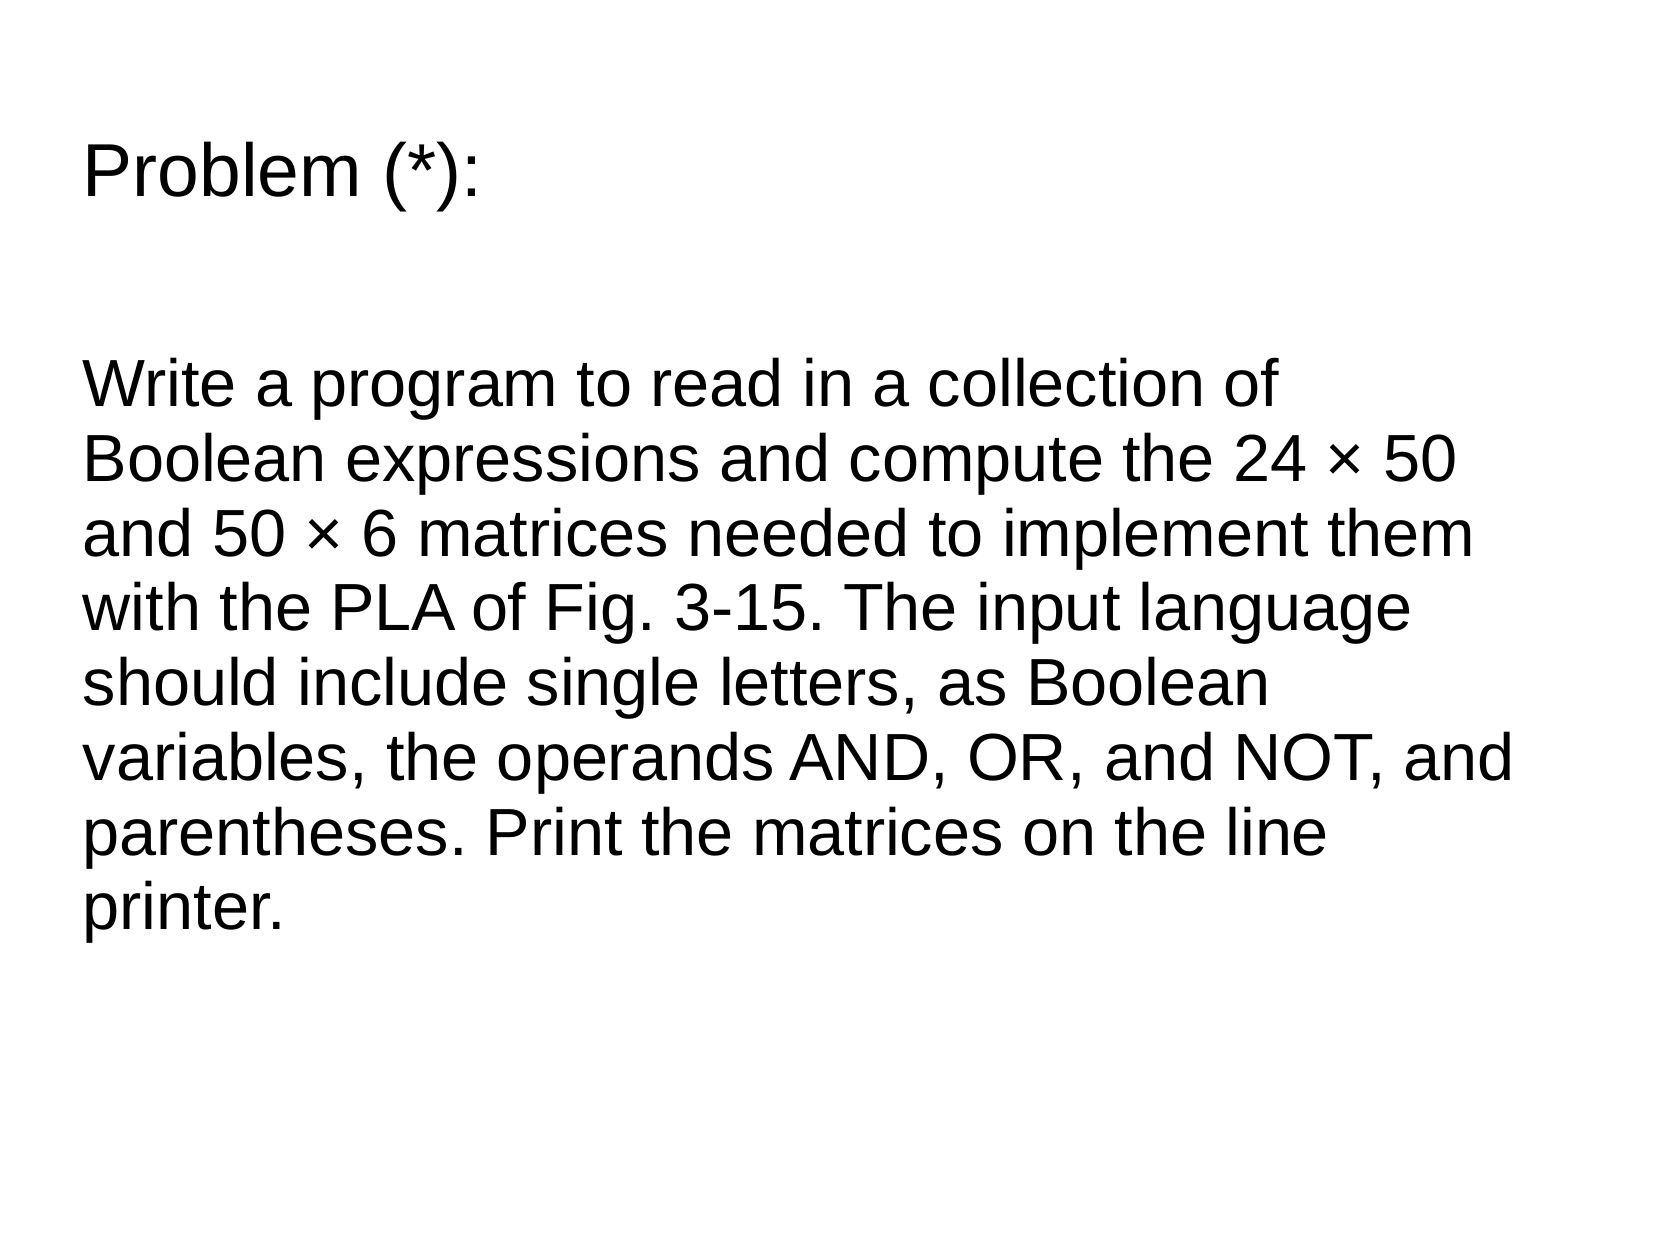

# Problem (*):
Write a program to read in a collection of Boolean expressions and compute the 24 × 50 and 50 × 6 matrices needed to implement them with the PLA of Fig. 3-15. The input language should include single letters, as Boolean variables, the operands AND, OR, and NOT, and parentheses. Print the matrices on the line printer.